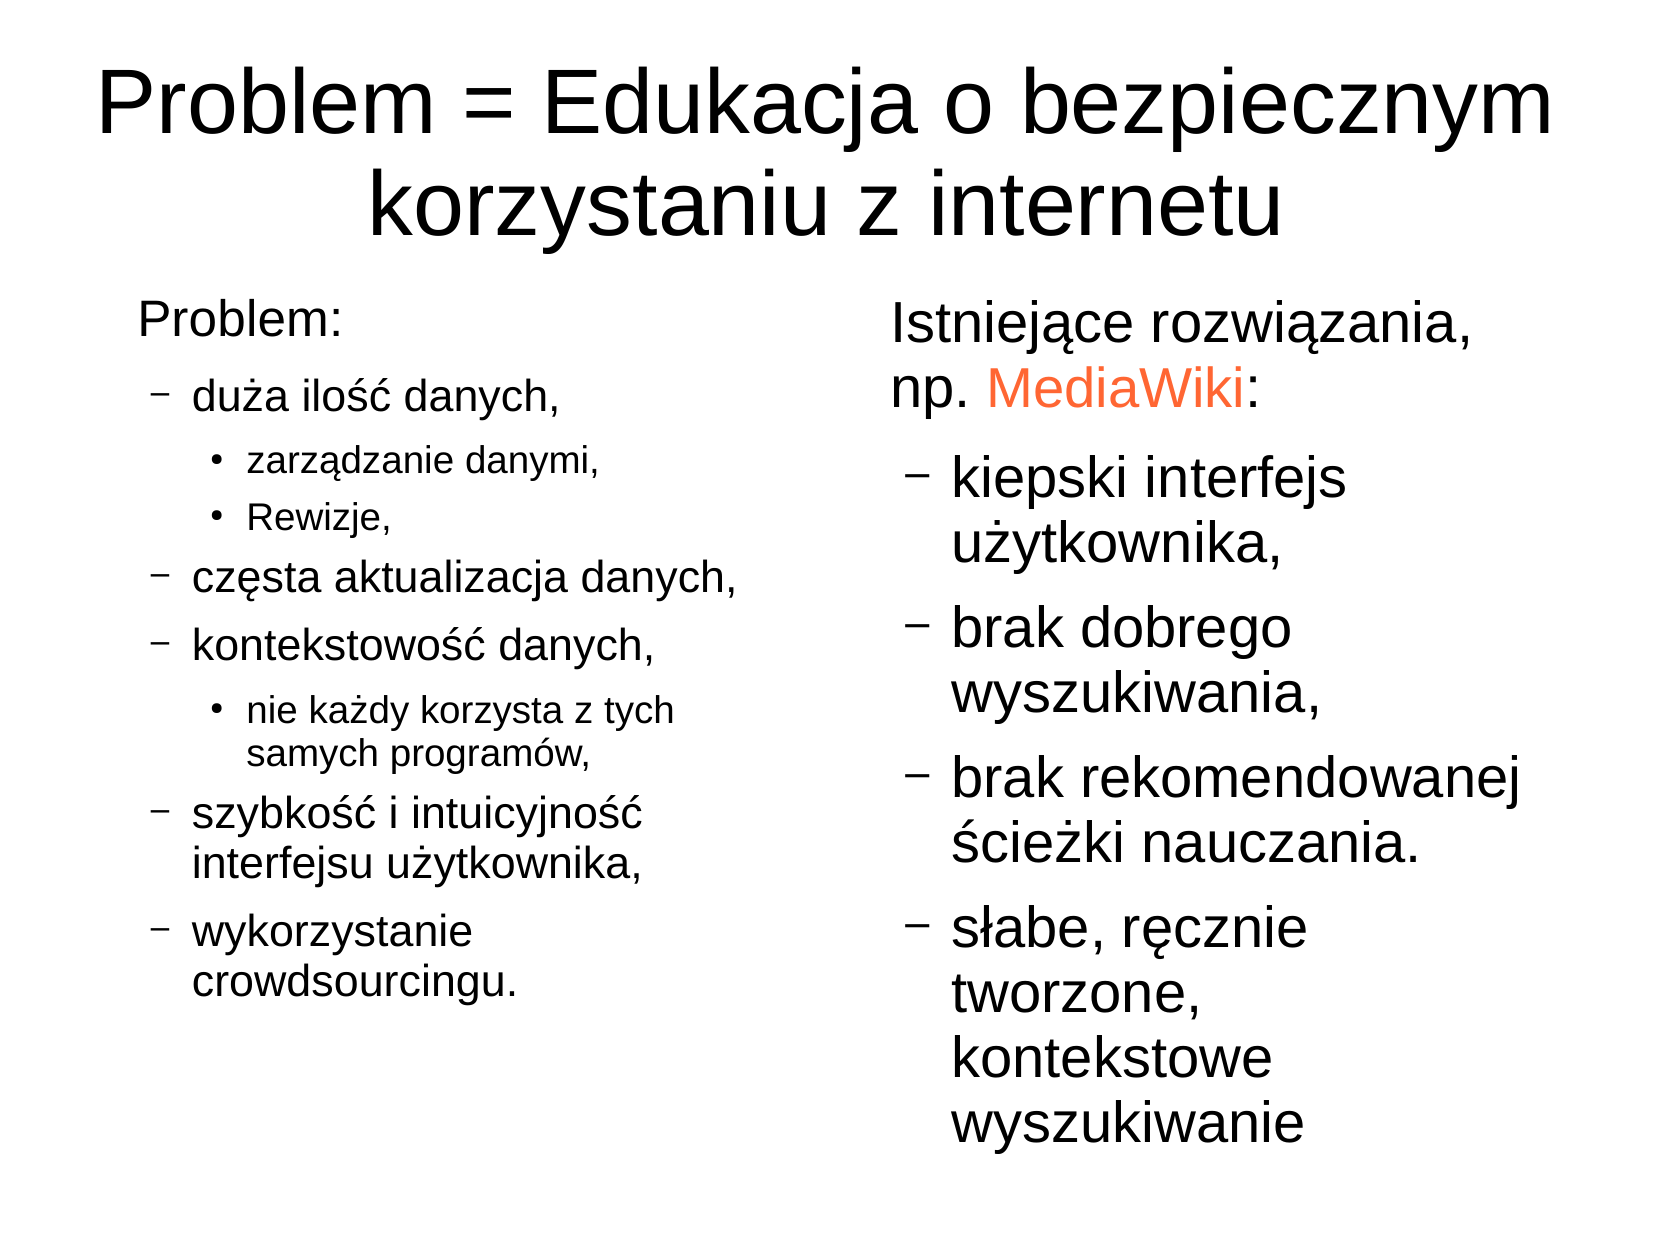

# Problem = Edukacja o bezpiecznym korzystaniu z internetu
Problem:
duża ilość danych,
zarządzanie danymi,
Rewizje,
częsta aktualizacja danych,
kontekstowość danych,
nie każdy korzysta z tych samych programów,
szybkość i intuicyjność interfejsu użytkownika,
wykorzystanie crowdsourcingu.
Istniejące rozwiązania, np. MediaWiki:
kiepski interfejs użytkownika,
brak dobrego wyszukiwania,
brak rekomendowanej ścieżki nauczania.
słabe, ręcznie tworzone, kontekstowe wyszukiwanie